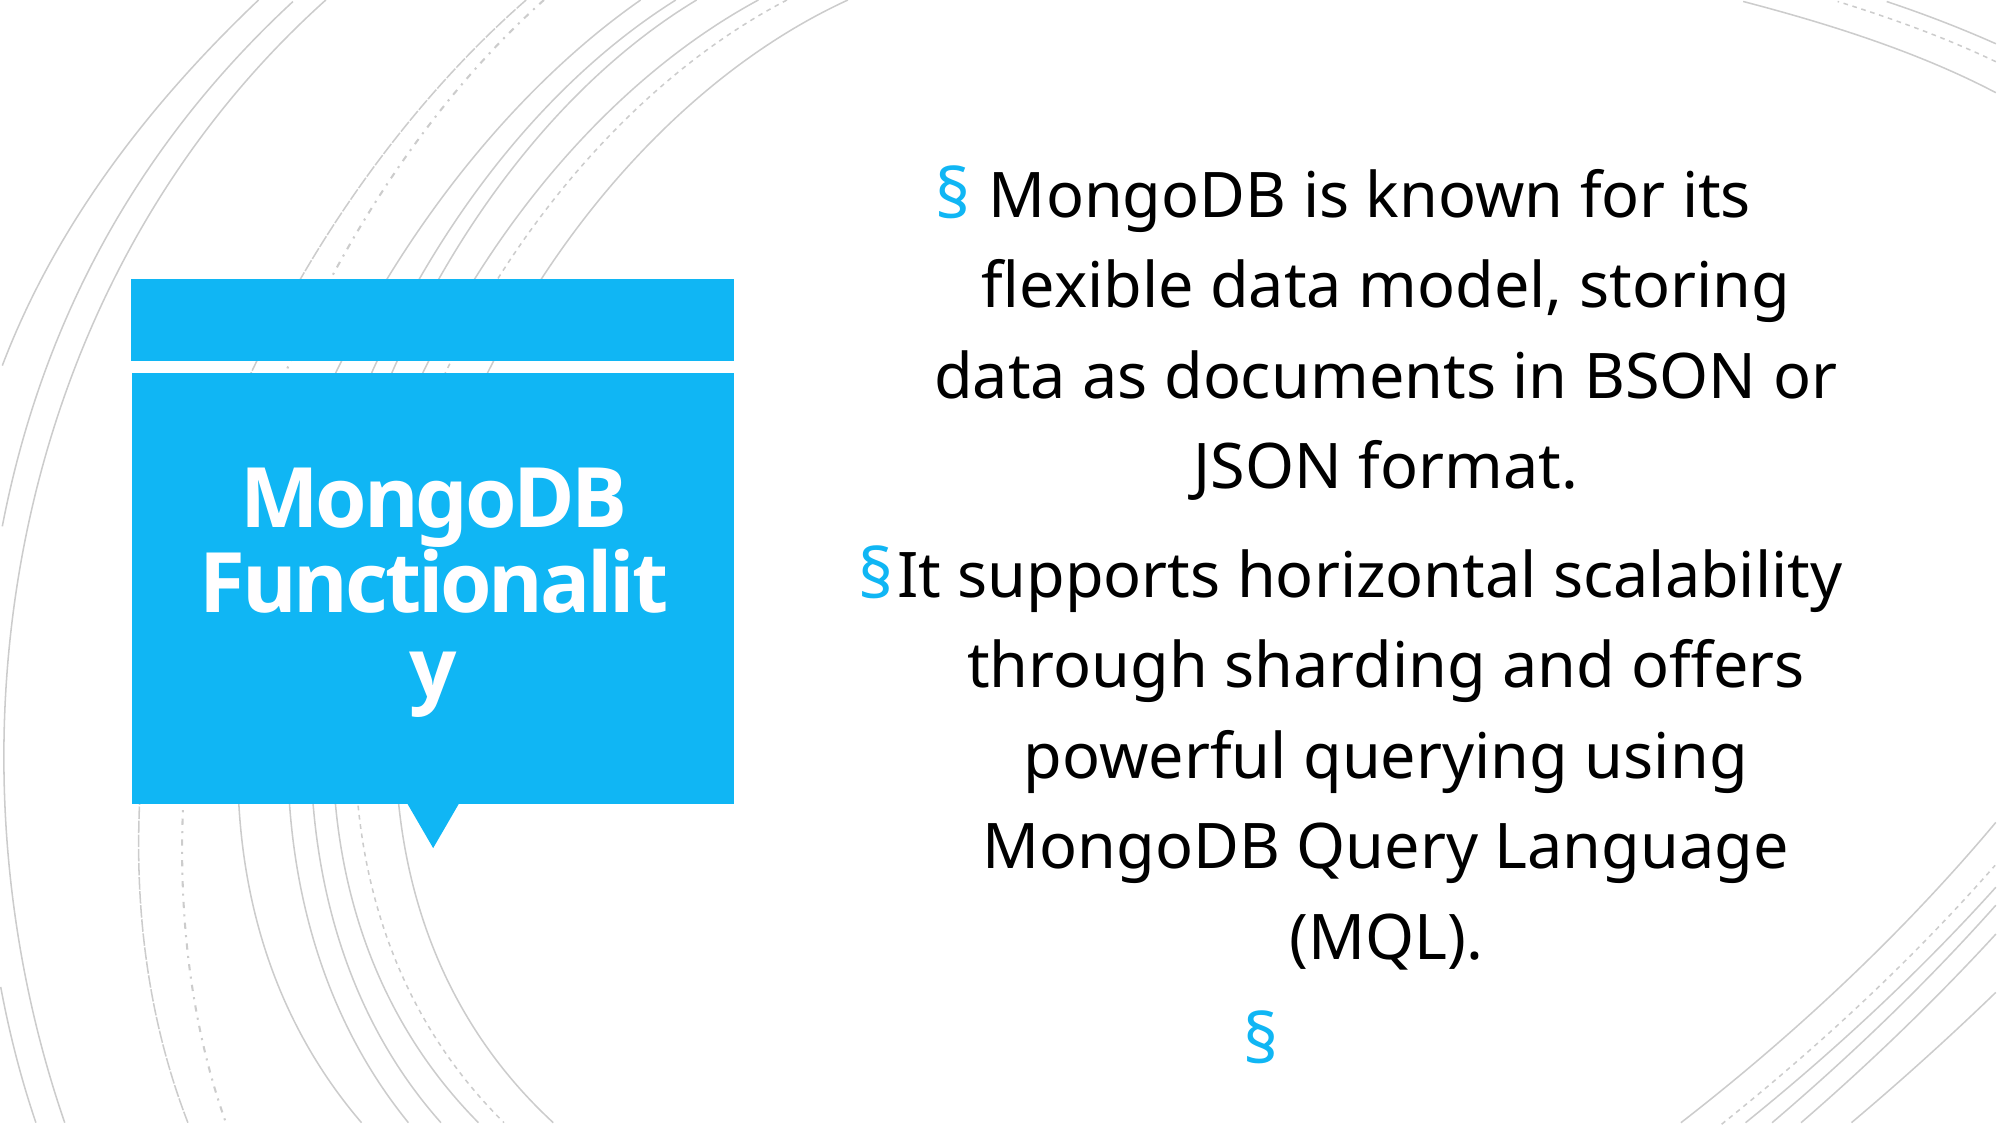

MongoDB is known for its flexible data model, storing data as documents in BSON or JSON format.
It supports horizontal scalability through sharding and offers powerful querying using MongoDB Query Language (MQL).
# MongoDB Functionality